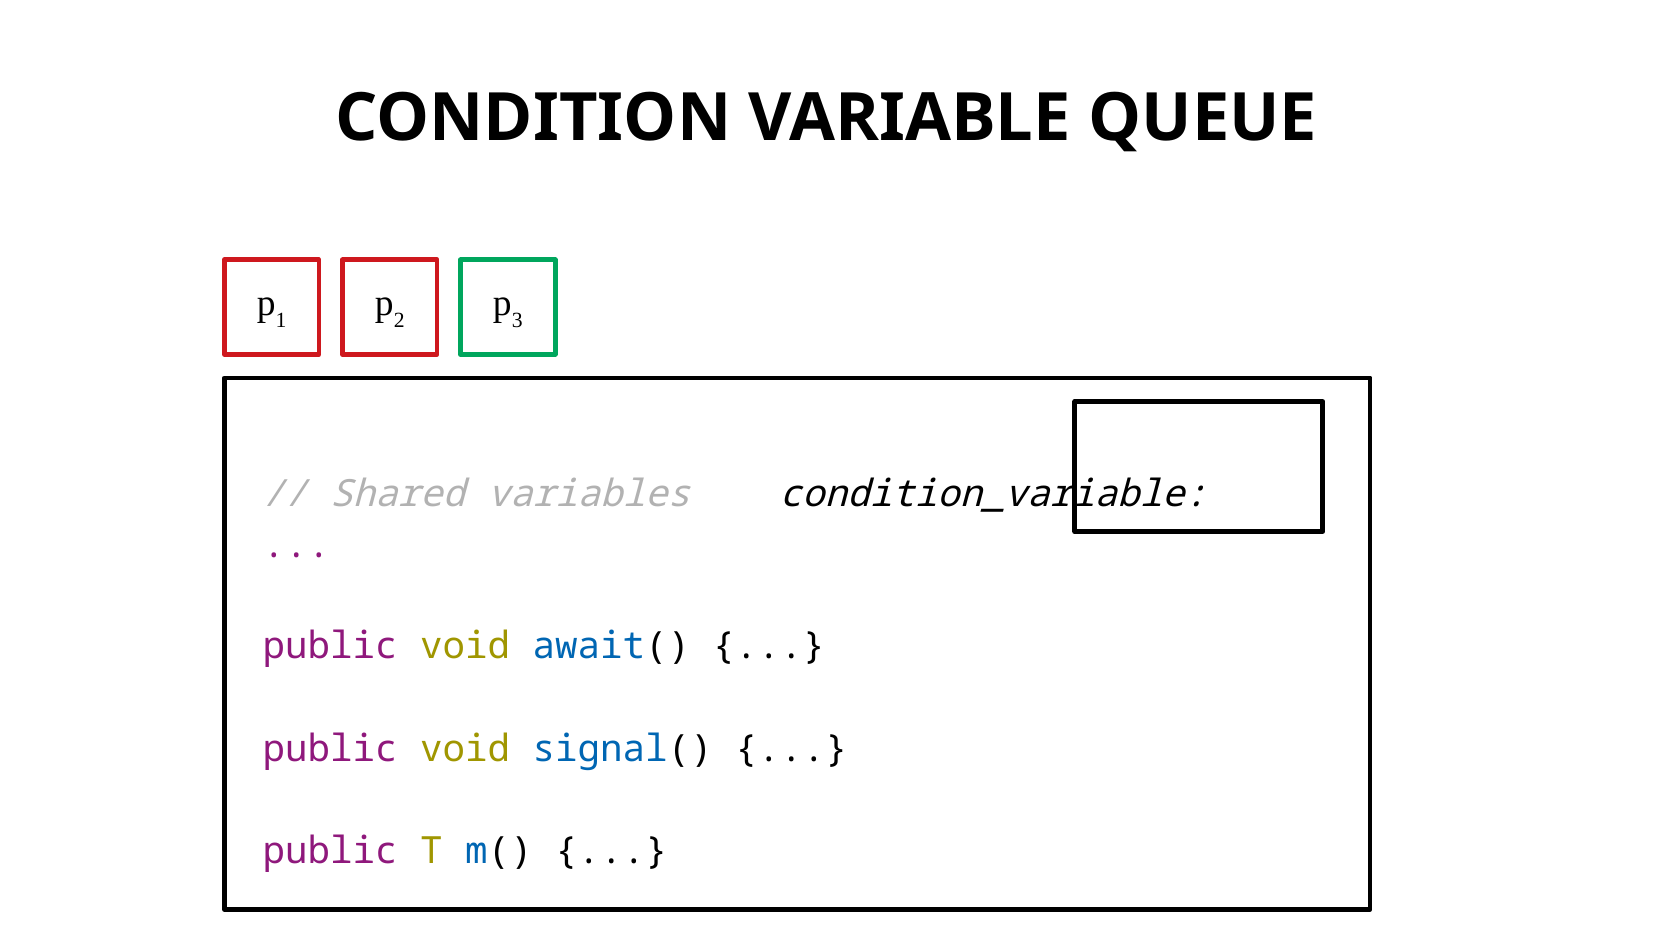

# CONDITION VARIABLE QUEUE
p1
p2
p3
// Shared variables		condition_variable:
...
public void await() {...}
public void signal() {...}
public T m() {...}
...